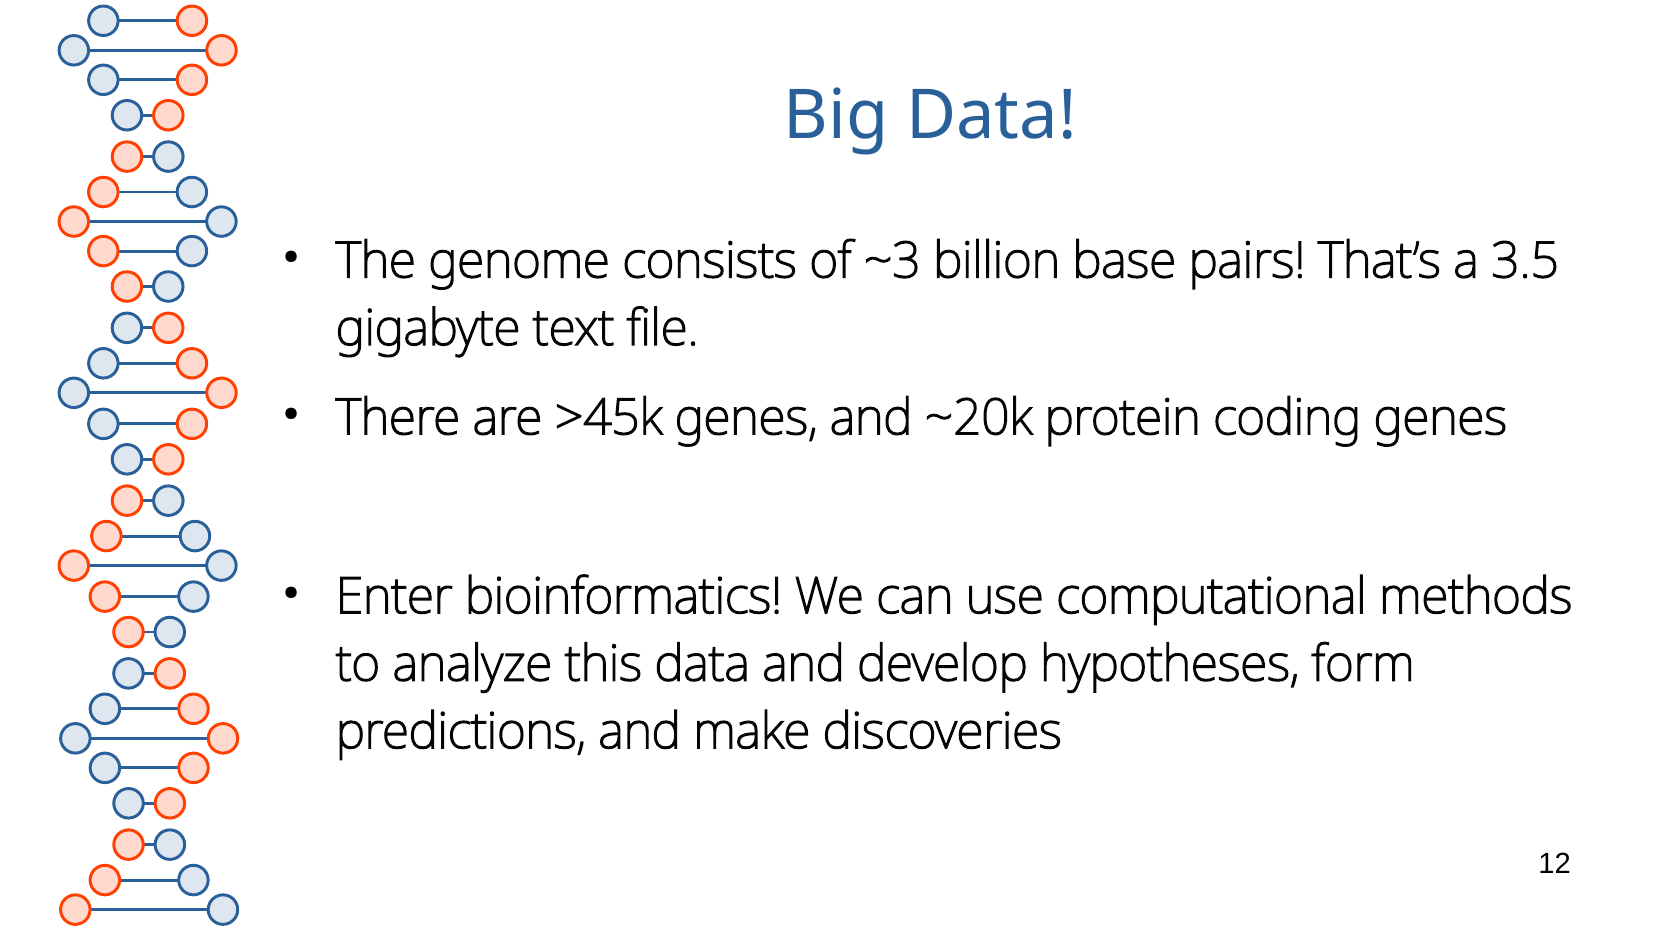

# Big Data!
The genome consists of ~3 billion base pairs! That’s a 3.5 gigabyte text file.
There are >45k genes, and ~20k protein coding genes
Enter bioinformatics! We can use computational methods to analyze this data and develop hypotheses, form predictions, and make discoveries
12